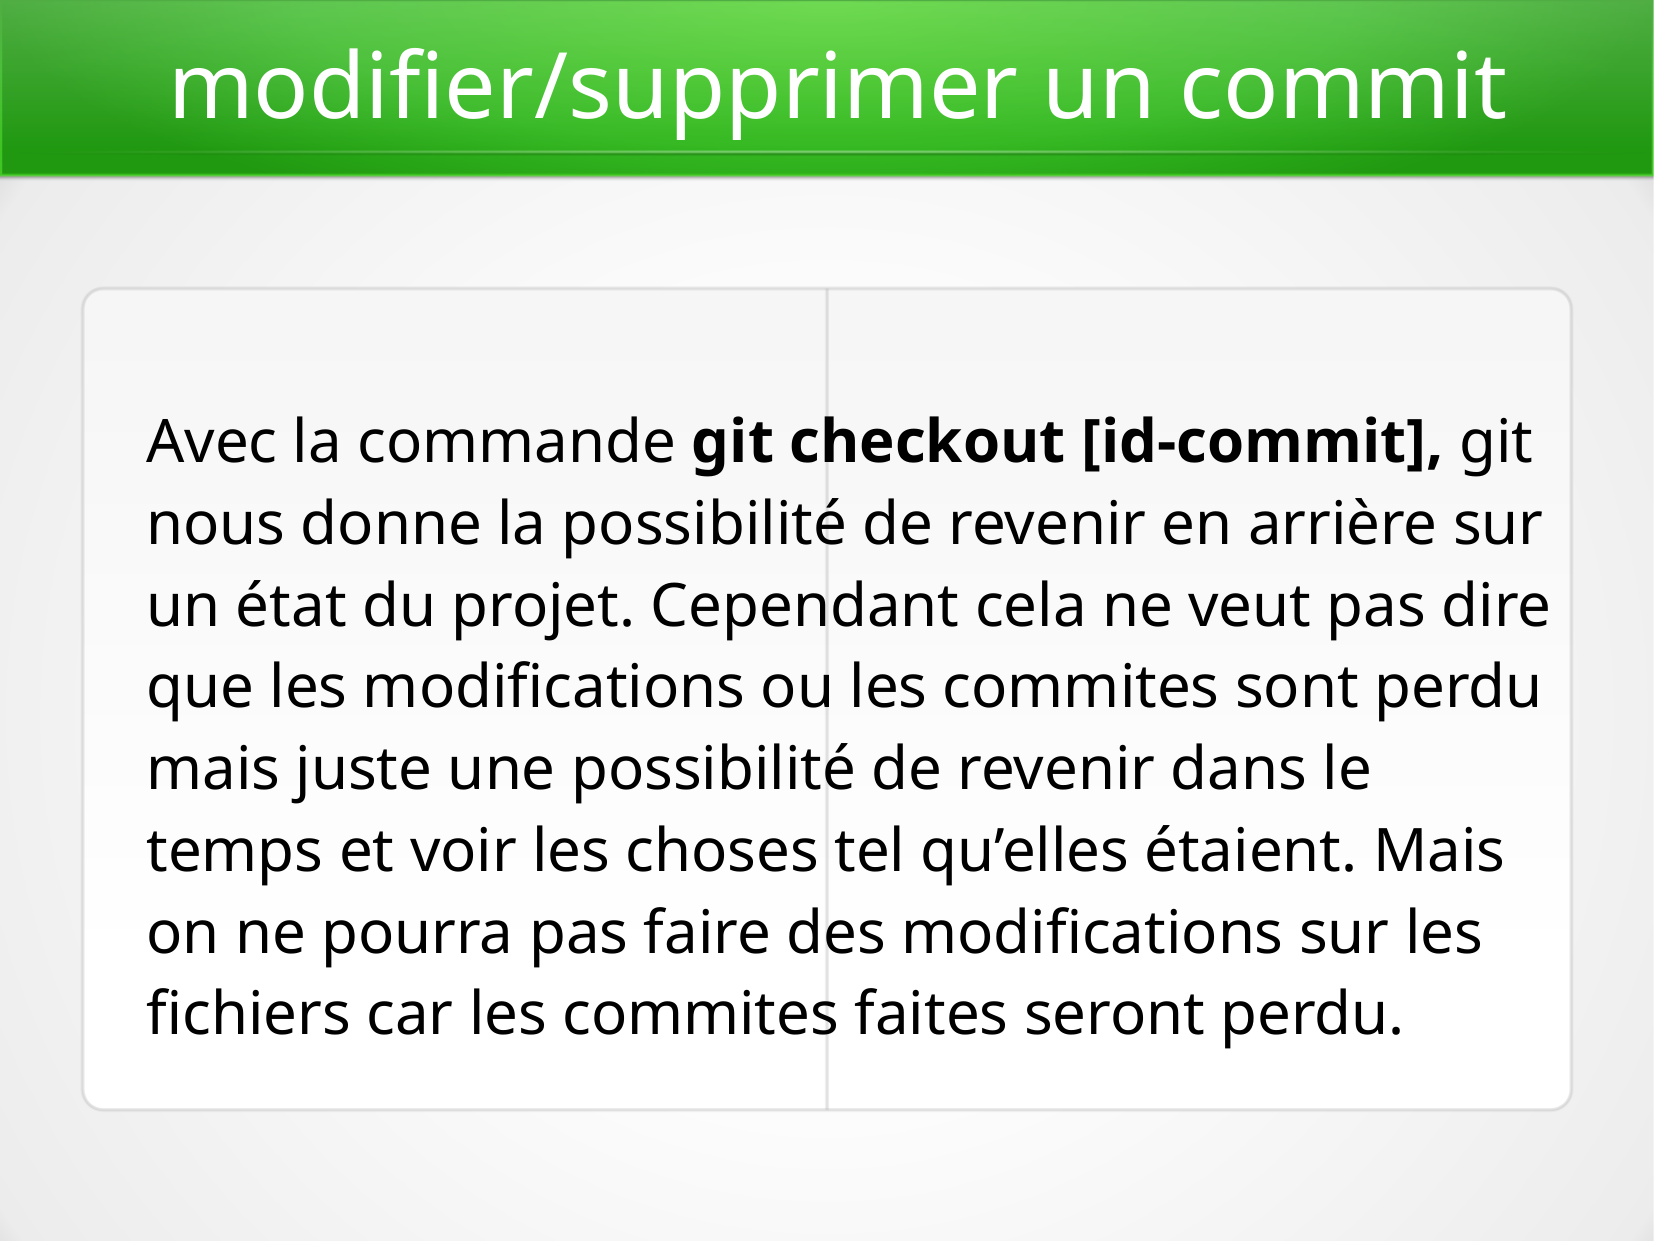

# modifier/supprimer un commit
Avec la commande git checkout [id-commit], git nous donne la possibilité de revenir en arrière sur un état du projet. Cependant cela ne veut pas dire que les modifications ou les commites sont perdu mais juste une possibilité de revenir dans le temps et voir les choses tel qu’elles étaient. Mais on ne pourra pas faire des modifications sur les fichiers car les commites faites seront perdu.